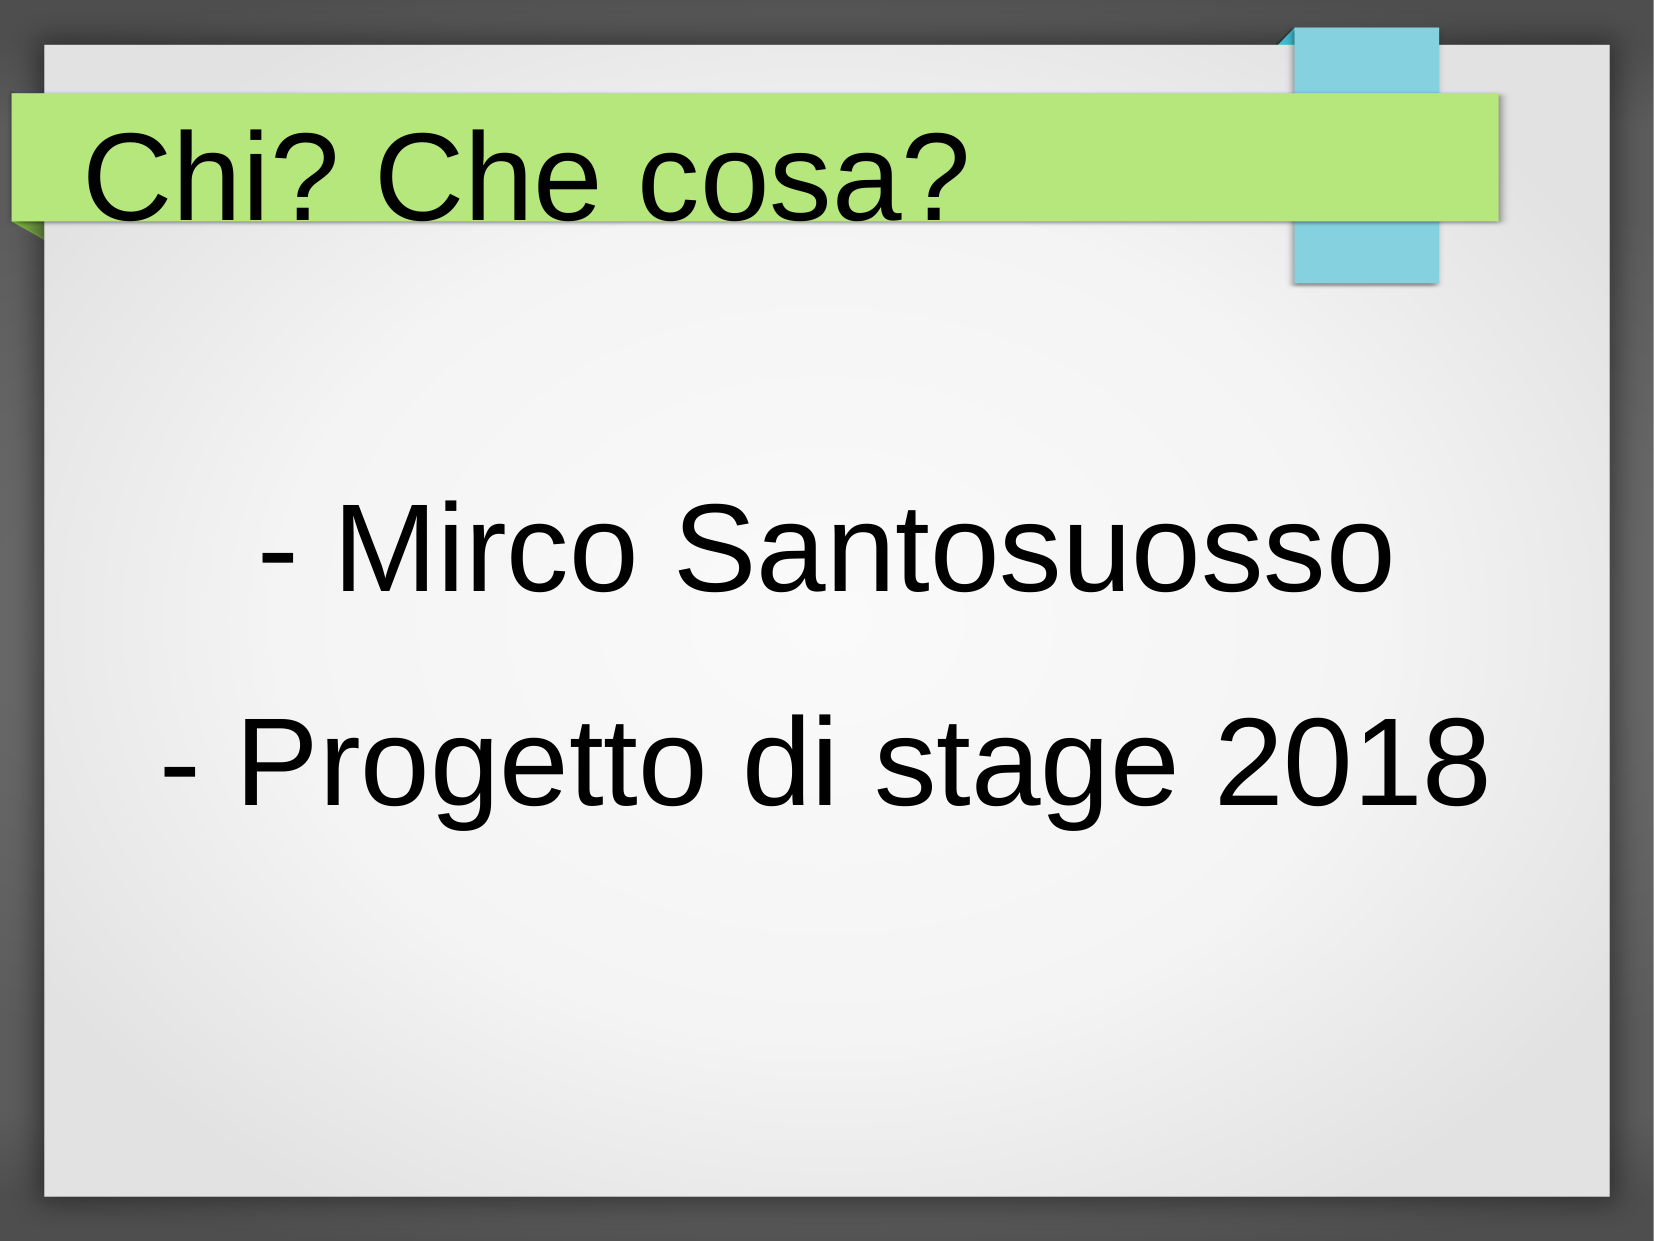

# Chi? Che cosa?
- Mirco Santosuosso
- Progetto di stage 2018